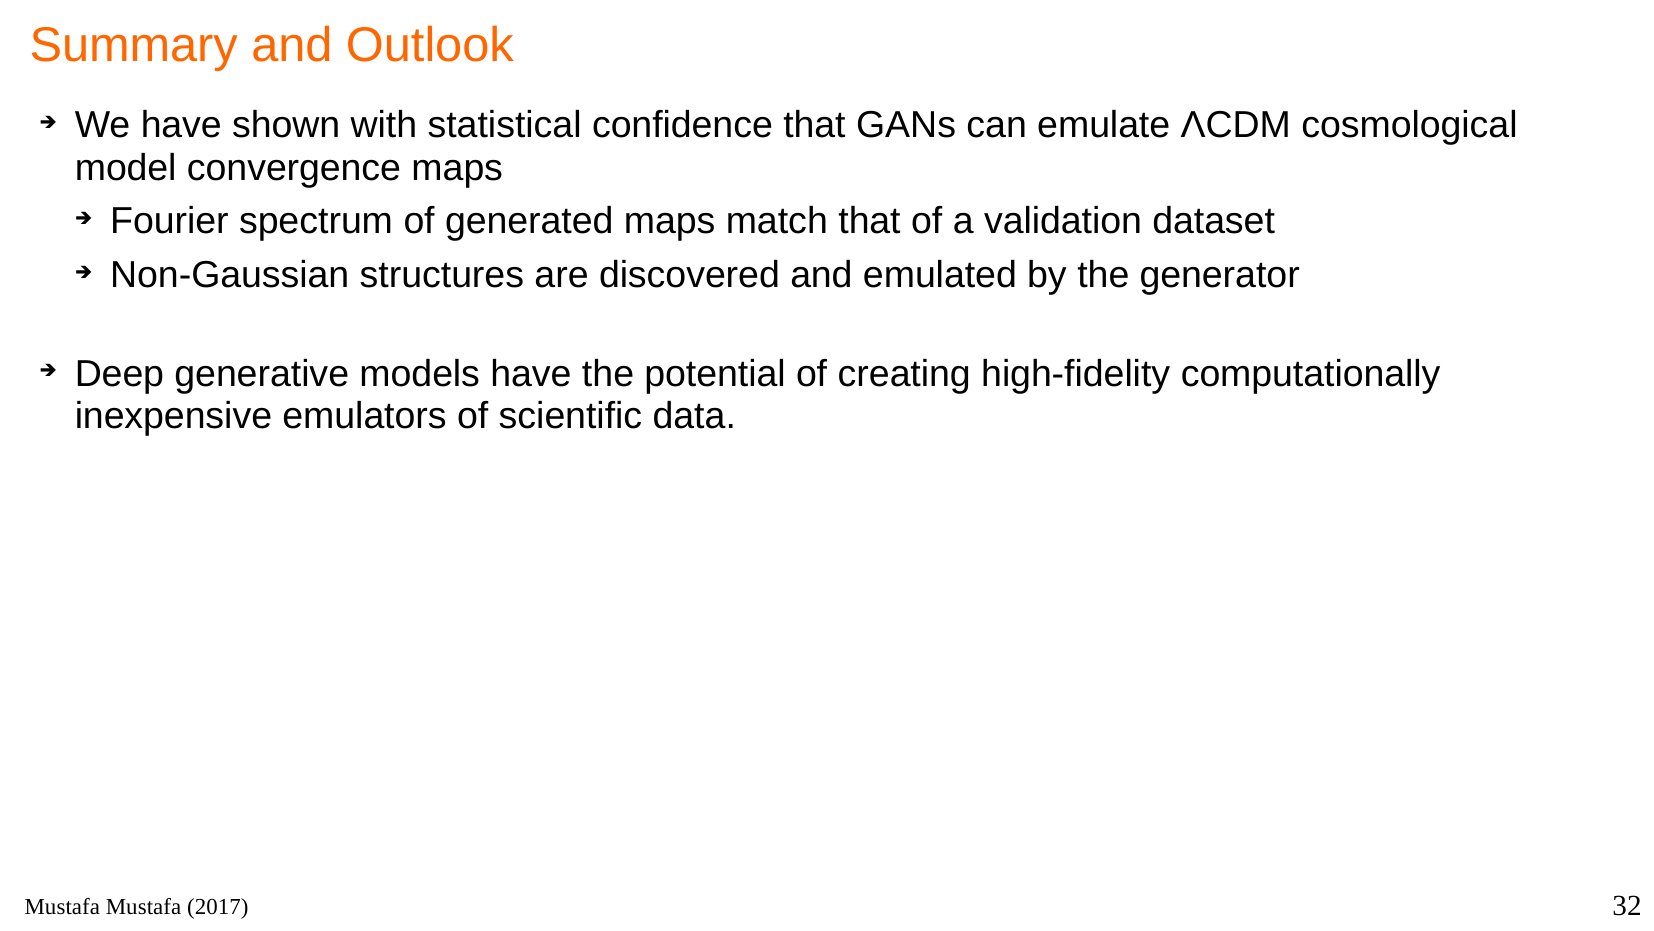

# Summary and Outlook
We have shown with statistical confidence that GANs can emulate ΛCDM cosmological model convergence maps
Fourier spectrum of generated maps match that of a validation dataset
Non-Gaussian structures are discovered and emulated by the generator
Deep generative models have the potential of creating high-fidelity computationally inexpensive emulators of scientific data.
32
Mustafa Mustafa (2017)